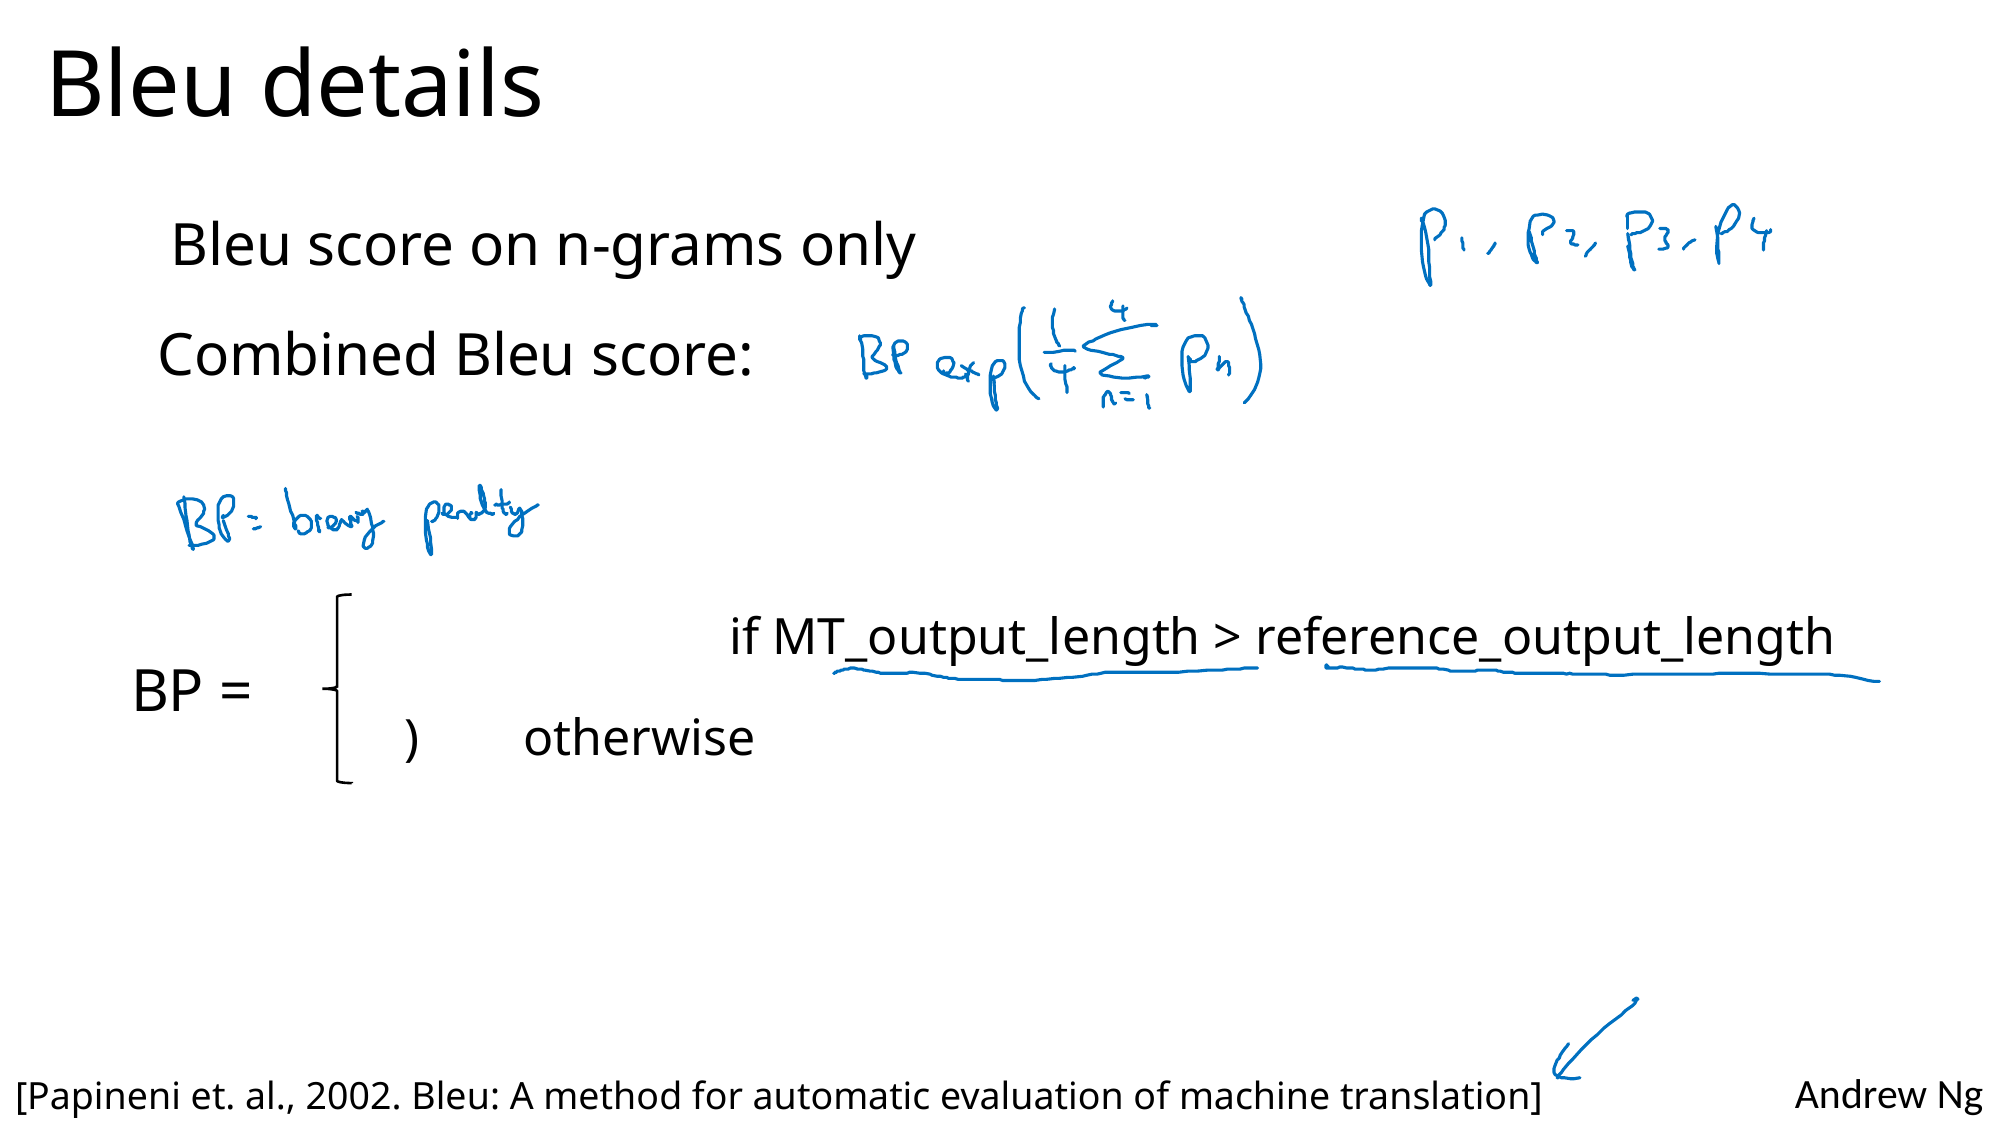

# Bleu details
 Bleu score on n-grams only
Combined Bleu score:
 if MT_output_length > reference_output_length
BP =
) otherwise
[Papineni et. al., 2002. Bleu: A method for automatic evaluation of machine translation]